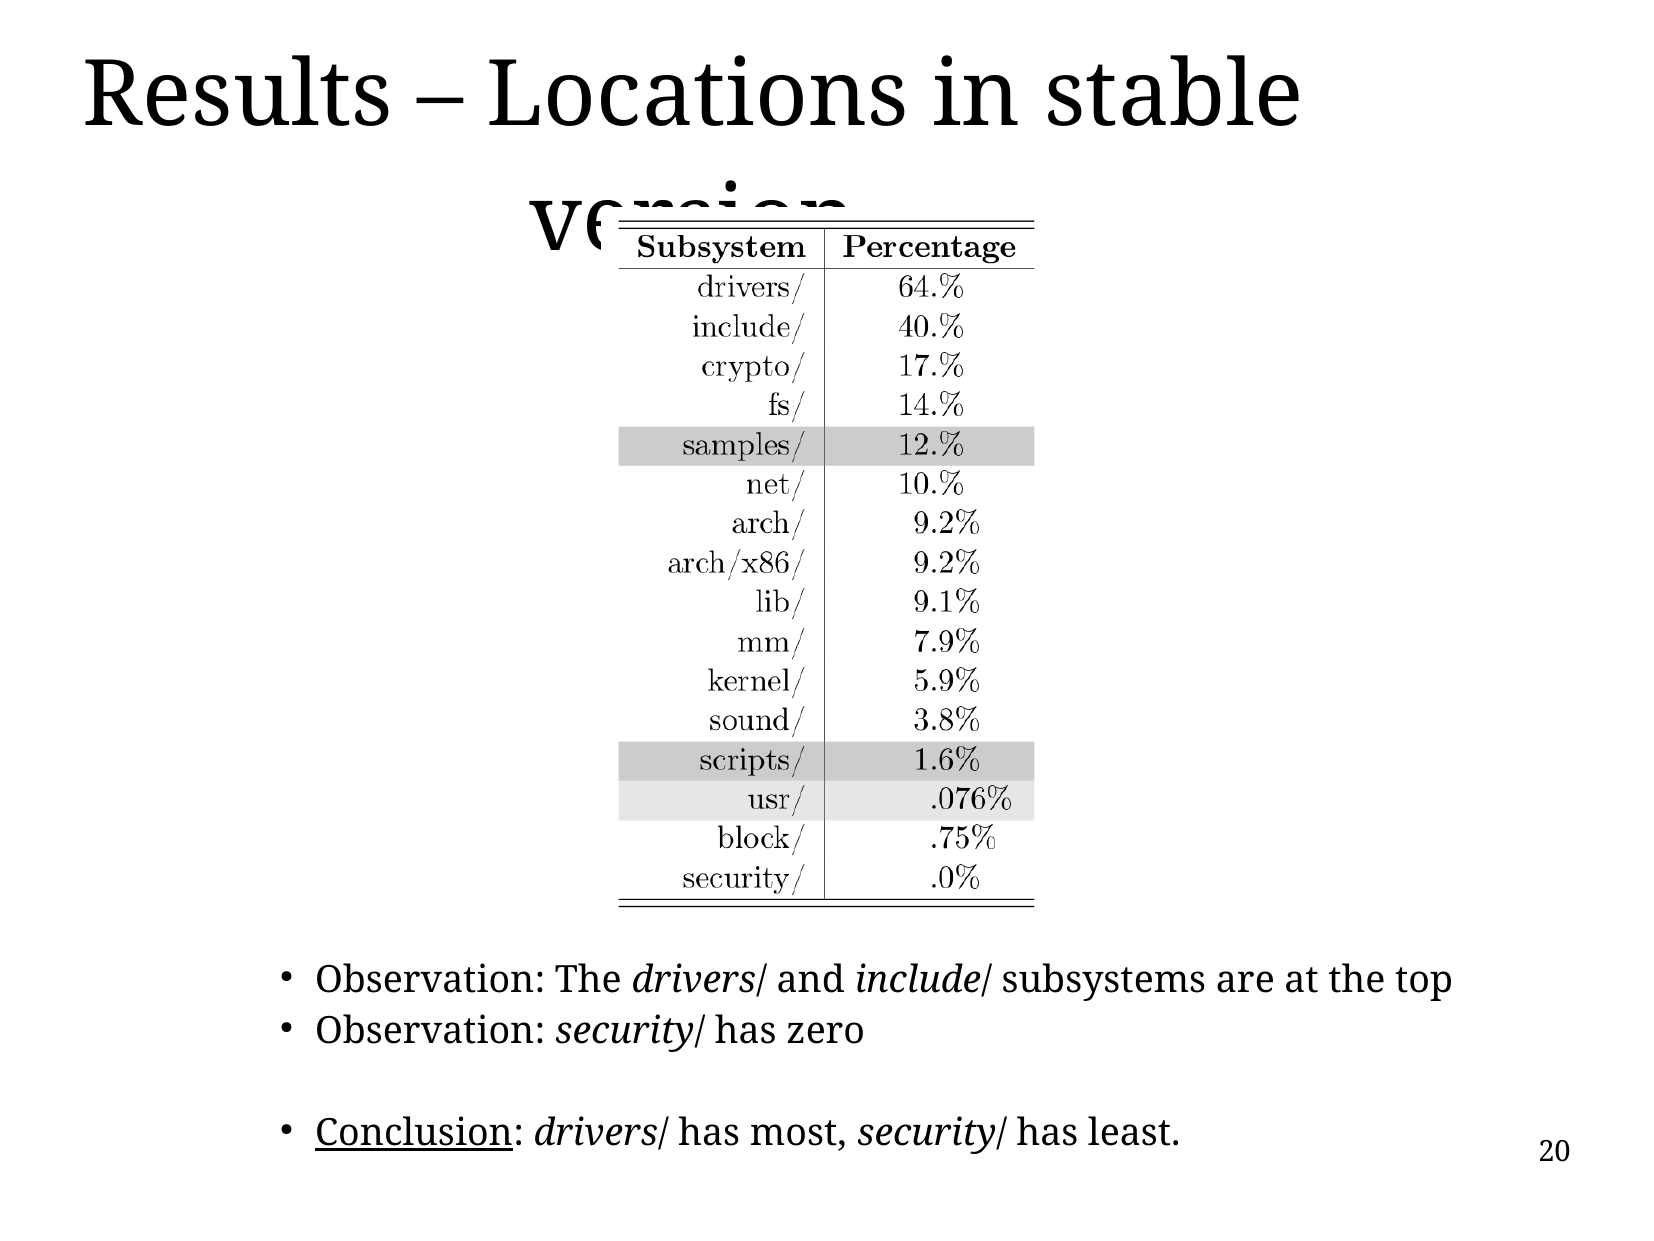

# Results – Locations in stable version
Observation: The drivers/ and include/ subsystems are at the top
Observation: security/ has zero
Conclusion: drivers/ has most, security/ has least.
20